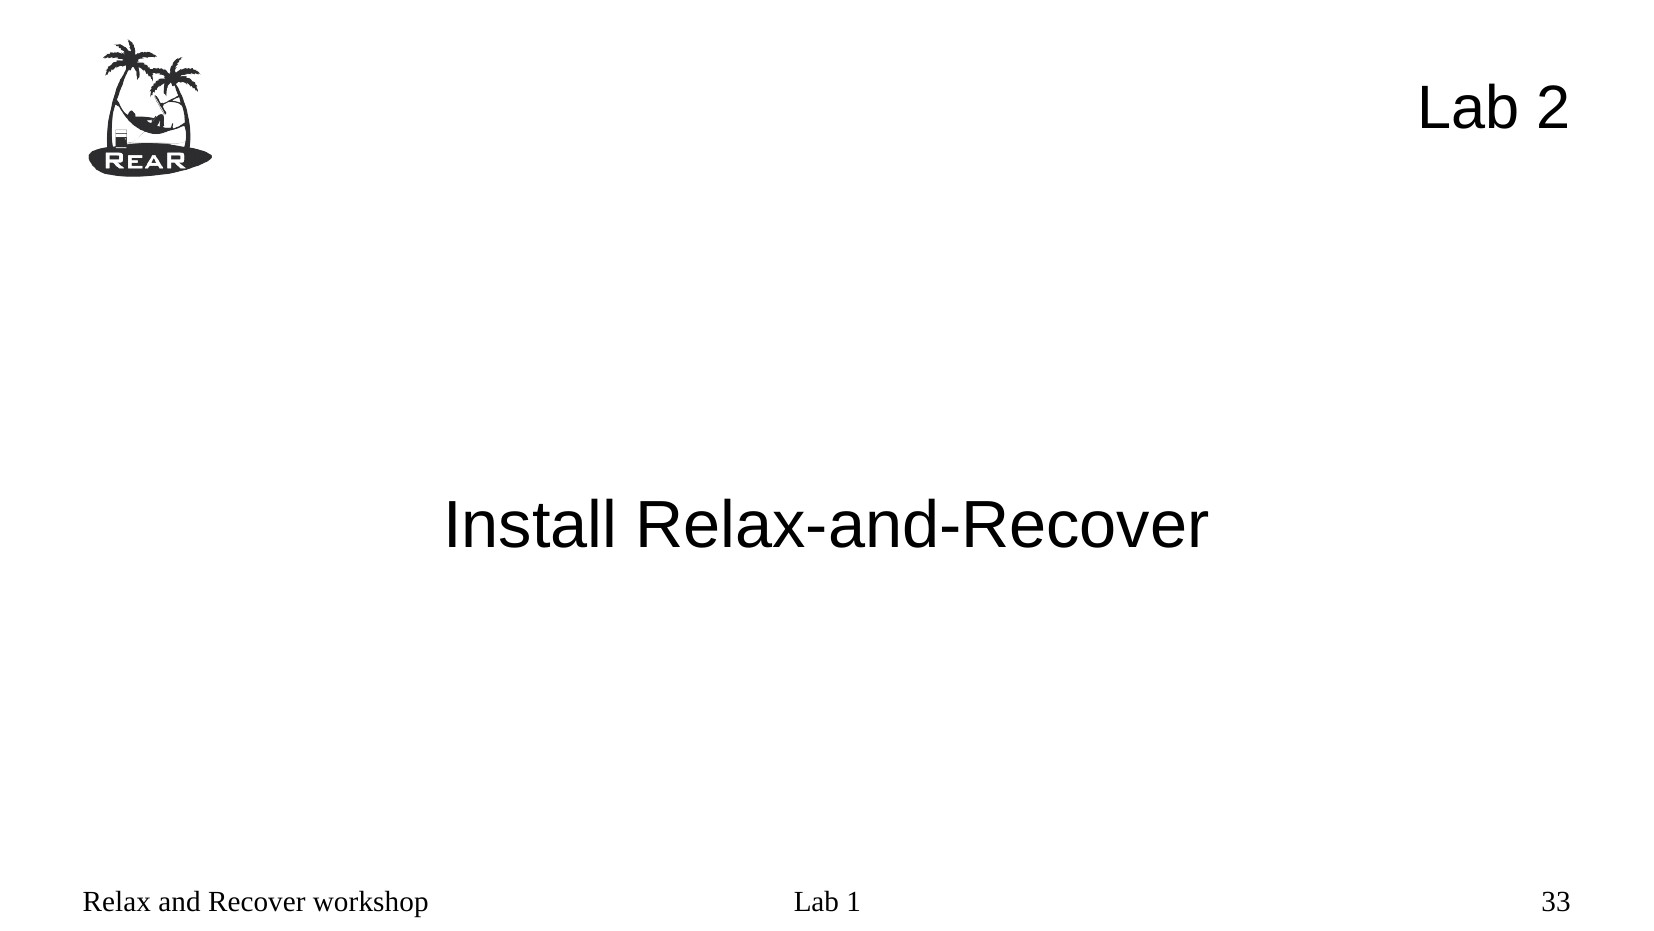

# Lab 2
Install Relax-and-Recover
Relax and Recover workshop
Lab 1
33